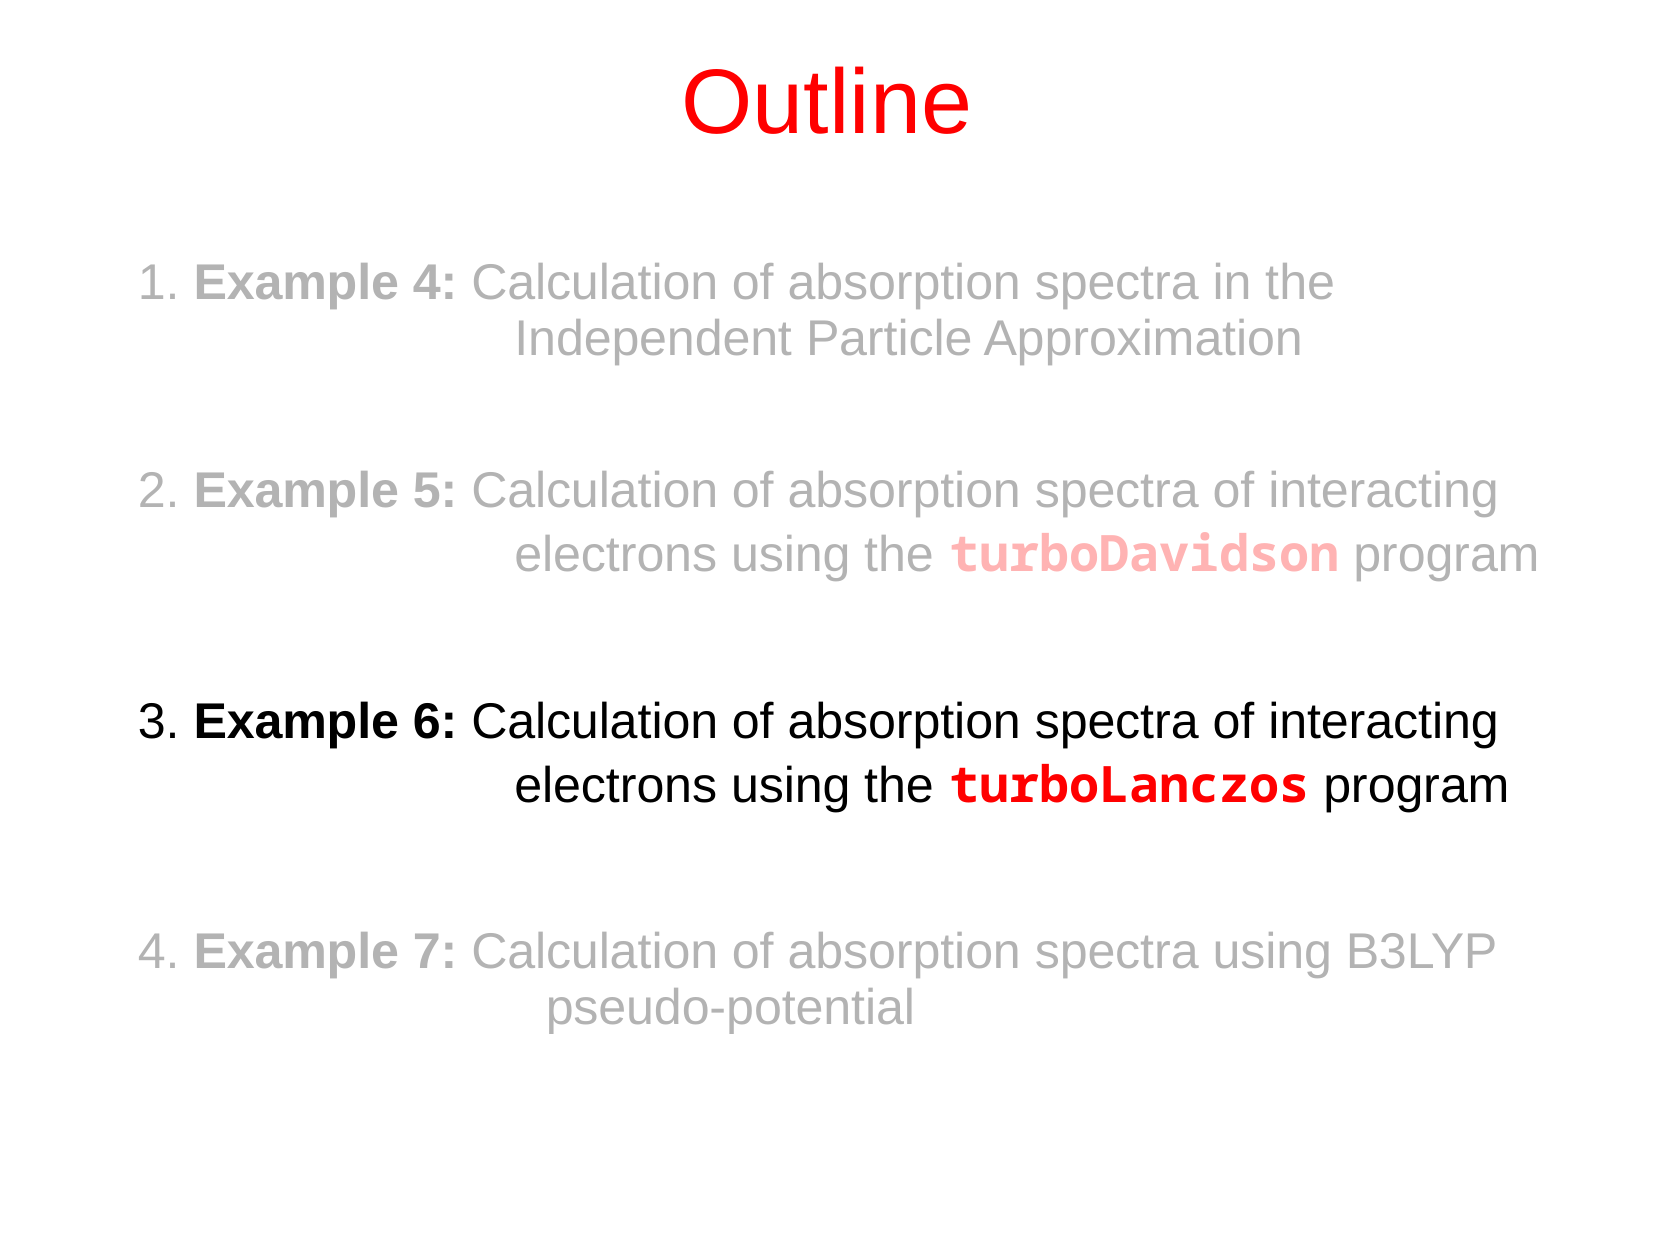

# Outline
1. Example 4: Calculation of absorption spectra in the Independent Particle Approximation
2. Example 5: Calculation of absorption spectra of interacting electrons using the turboDavidson program
3. Example 6: Calculation of absorption spectra of interacting electrons using the turboLanczos program
4. Example 7: Calculation of absorption spectra using B3LYP 	 			 pseudo-potential